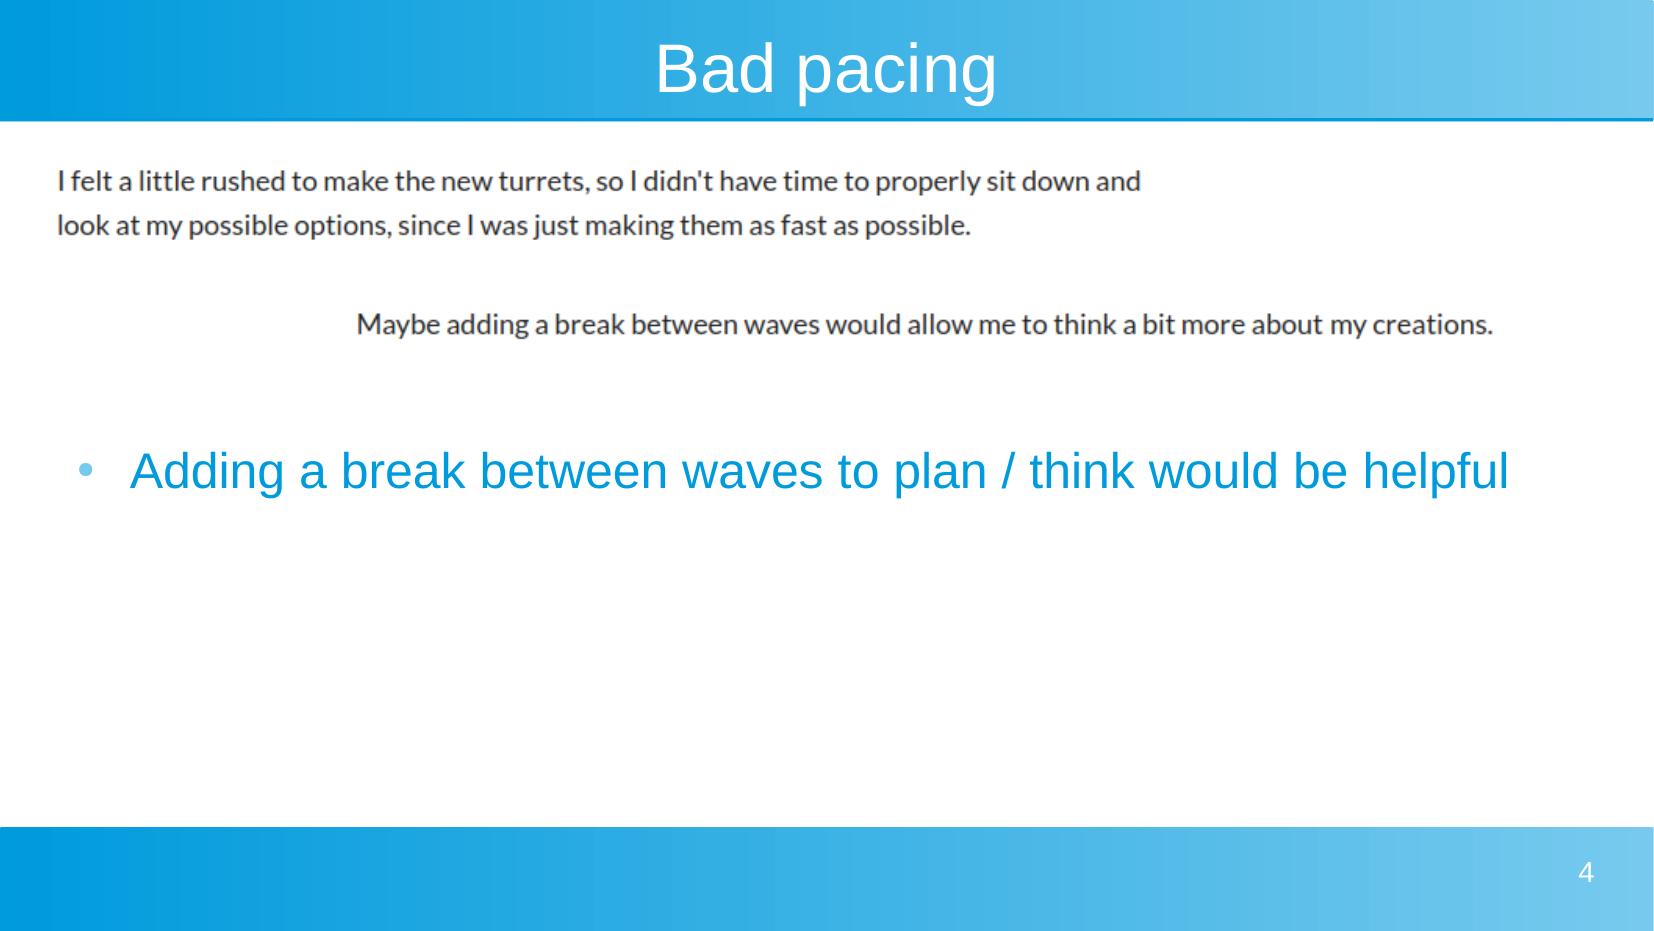

# Bad pacing
Adding a break between waves to plan / think would be helpful
4